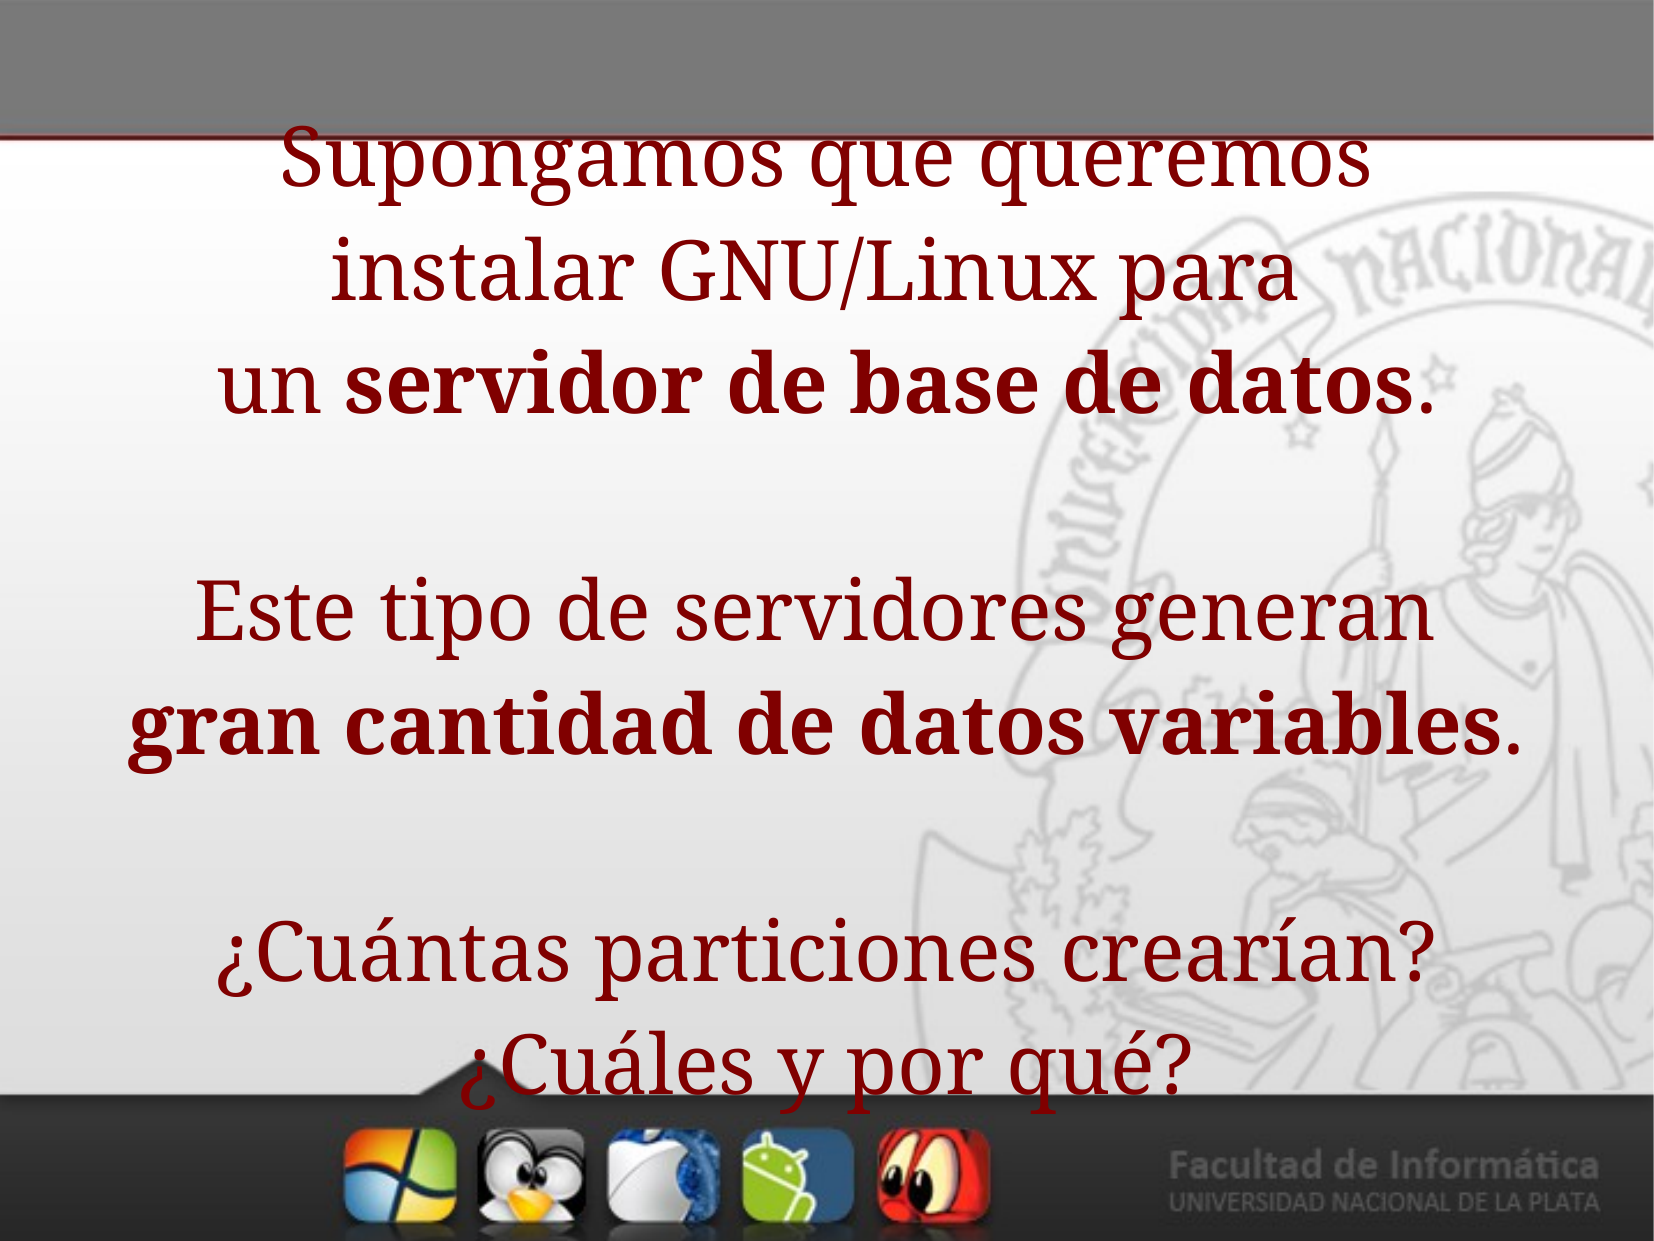

# Supongamos que queremos
instalar GNU/Linux para
un servidor de base de datos.
Este tipo de servidores generan
gran cantidad de datos variables.
¿Cuántas particiones crearían?
¿Cuáles y por qué?